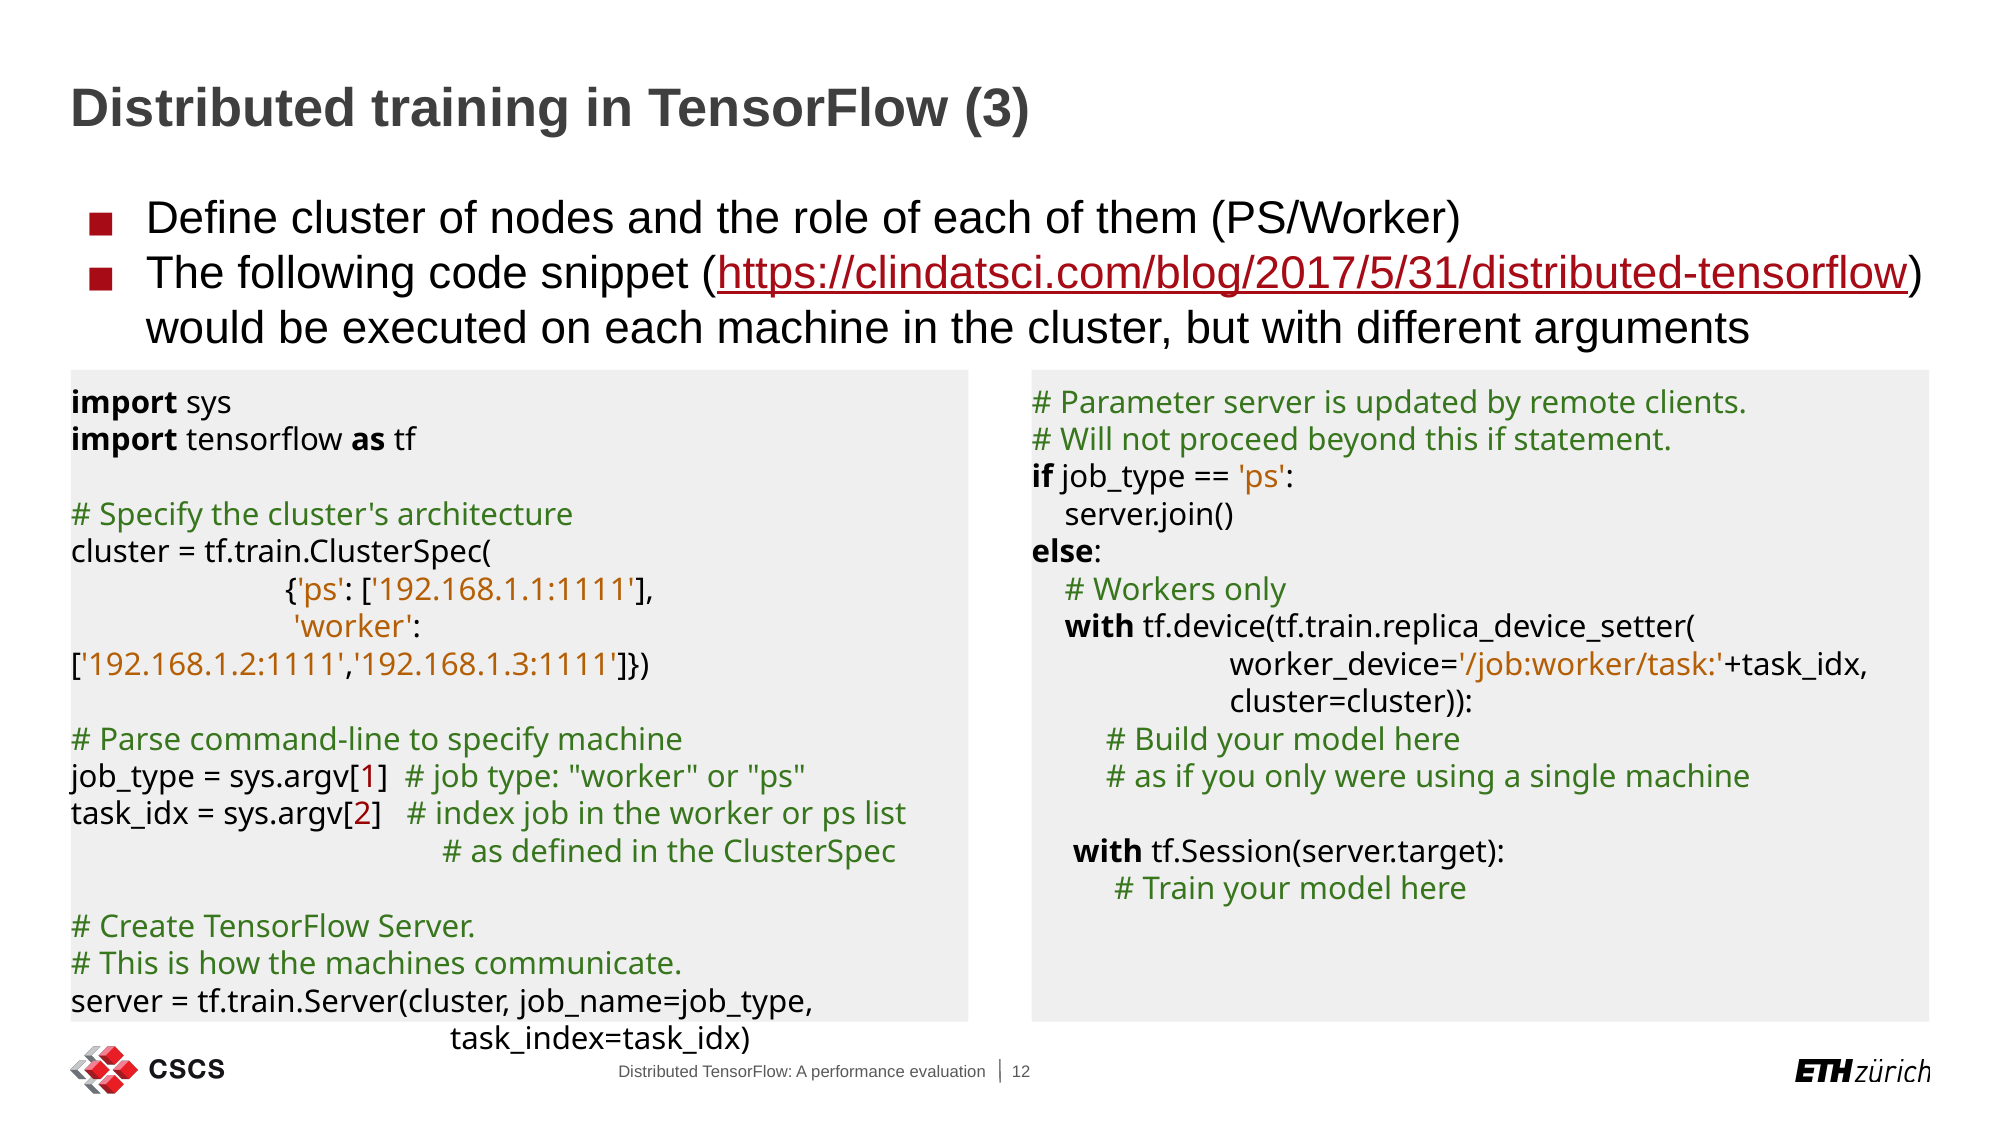

# Distributed training in TensorFlow (3)
Define cluster of nodes and the role of each of them (PS/Worker)
The following code snippet (https://clindatsci.com/blog/2017/5/31/distributed-tensorflow) would be executed on each machine in the cluster, but with different arguments
import sys
import tensorflow as tf
# Specify the cluster's architecture
cluster = tf.train.ClusterSpec(
 {'ps': ['192.168.1.1:1111'],
 'worker': ['192.168.1.2:1111','192.168.1.3:1111']})
# Parse command-line to specify machine
job_type = sys.argv[1] # job type: "worker" or "ps"
task_idx = sys.argv[2] # index job in the worker or ps list
 # as defined in the ClusterSpec
# Create TensorFlow Server.
# This is how the machines communicate.
server = tf.train.Server(cluster, job_name=job_type,
 task_index=task_idx)
# Parameter server is updated by remote clients.
# Will not proceed beyond this if statement.
if job_type == 'ps':
 server.join()
else:
 # Workers only
 with tf.device(tf.train.replica_device_setter(
 worker_device='/job:worker/task:'+task_idx,
 cluster=cluster)):
 # Build your model here
 # as if you only were using a single machine
 with tf.Session(server.target):
 # Train your model here
Distributed TensorFlow: A performance evaluation